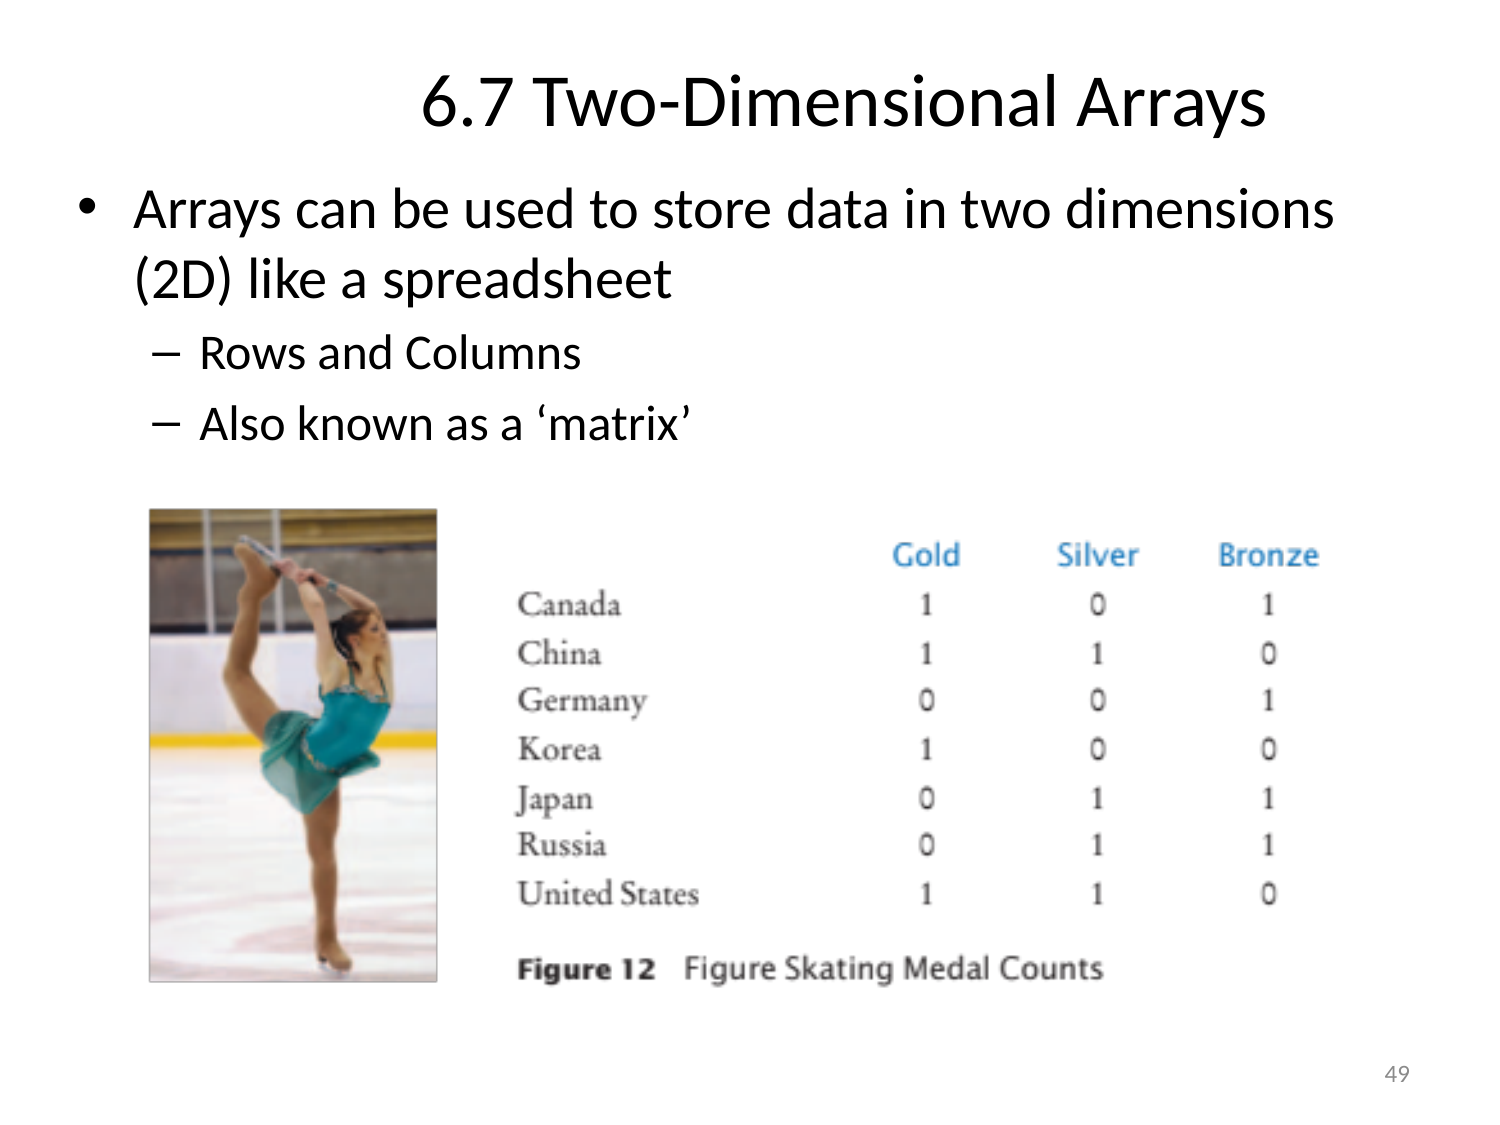

# 6.7 Two-Dimensional Arrays
Arrays can be used to store data in two dimensions (2D) like a spreadsheet
Rows and Columns
Also known as a ‘matrix’